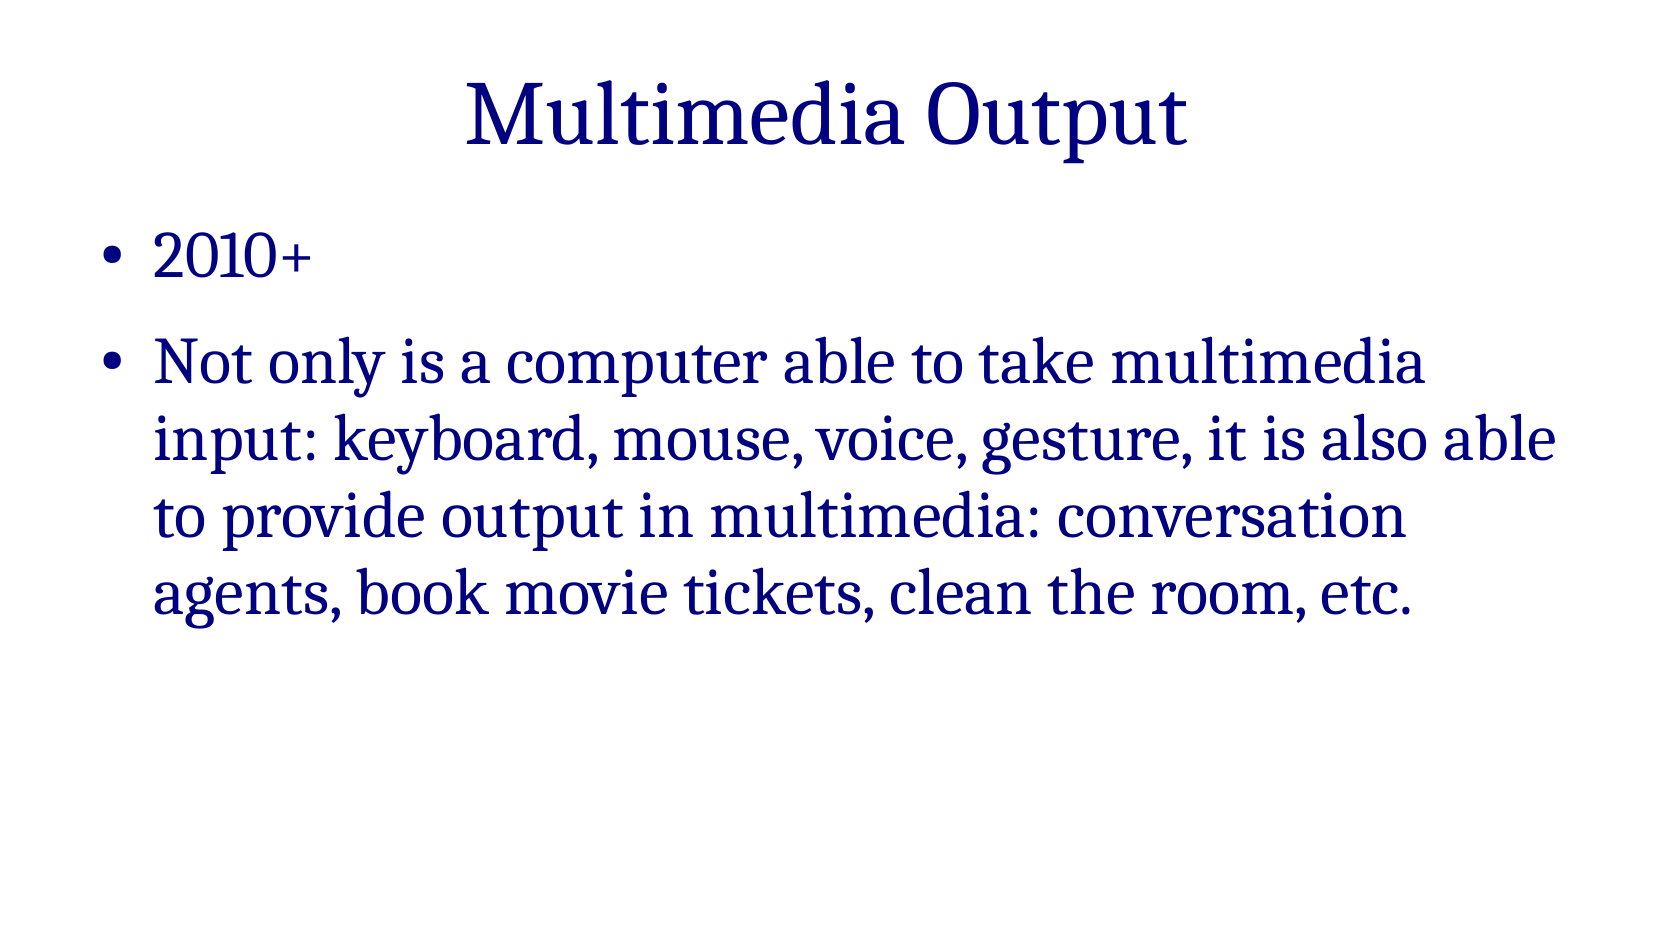

# Multimedia Output
2010+
Not only is a computer able to take multimedia input: keyboard, mouse, voice, gesture, it is also able to provide output in multimedia: conversation agents, book movie tickets, clean the room, etc.